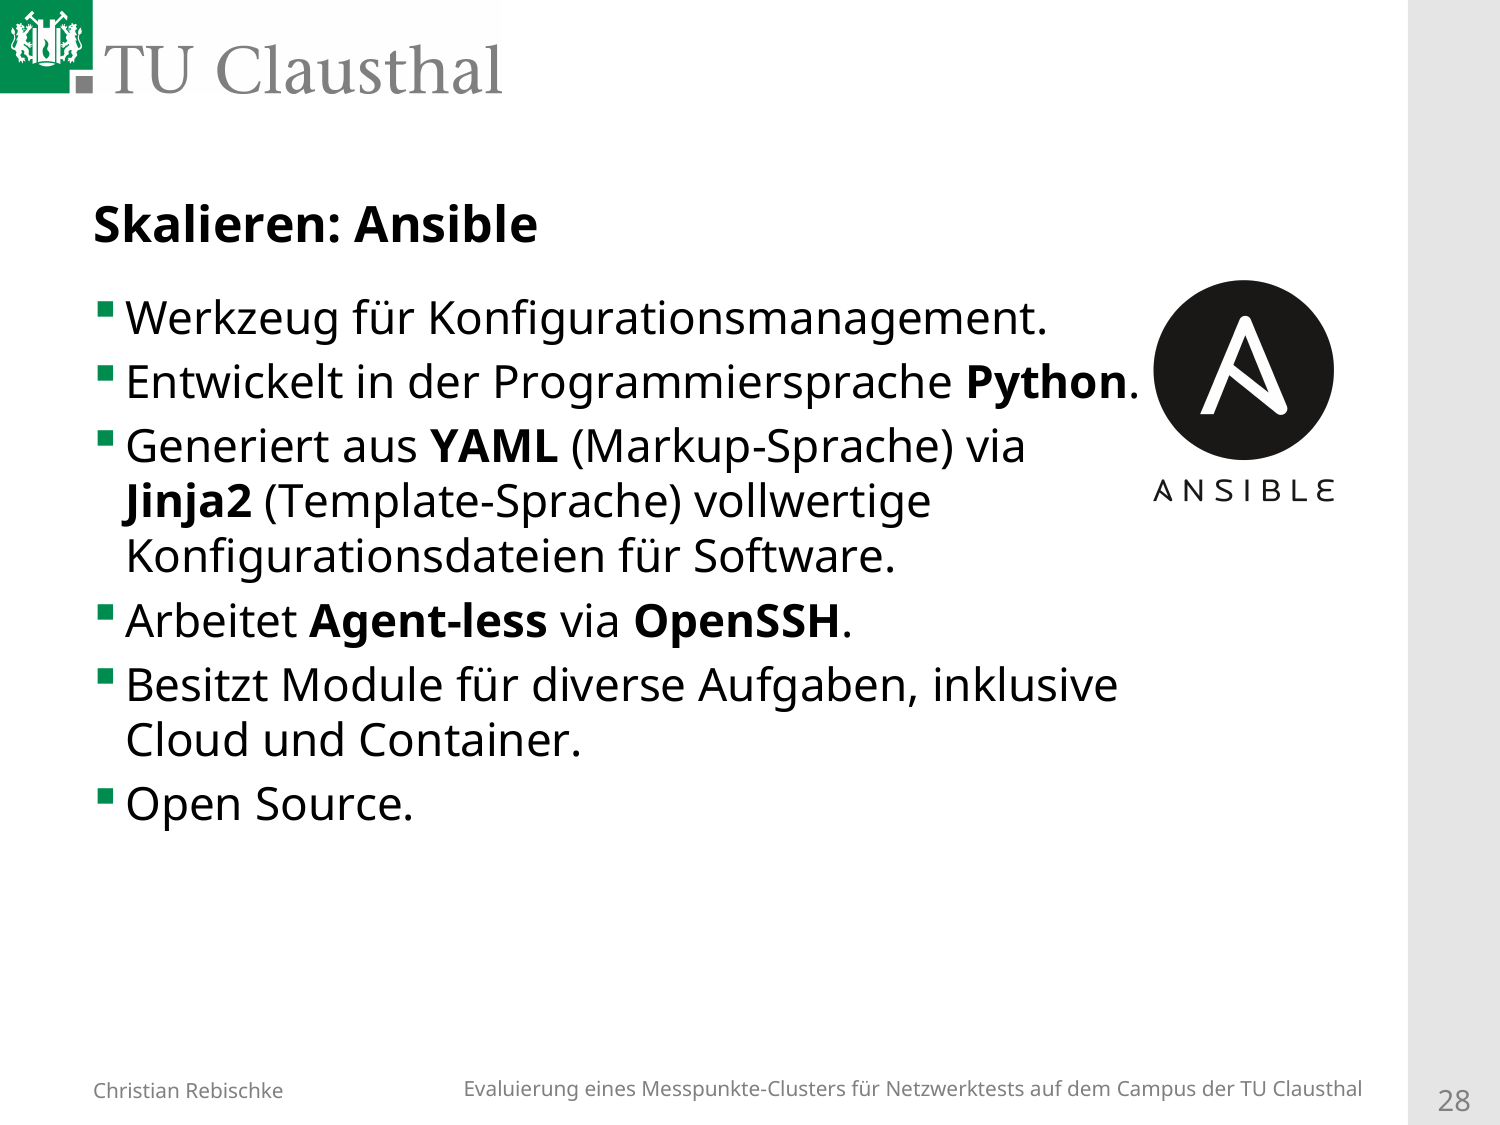

# Skalieren: Ansible
Werkzeug für Konfigurationsmanagement.
Entwickelt in der Programmiersprache Python.
Generiert aus YAML (Markup-Sprache) via Jinja2 (Template-Sprache) vollwertige Konfigurationsdateien für Software.
Arbeitet Agent-less via OpenSSH.
Besitzt Module für diverse Aufgaben, inklusive Cloud und Container.
Open Source.